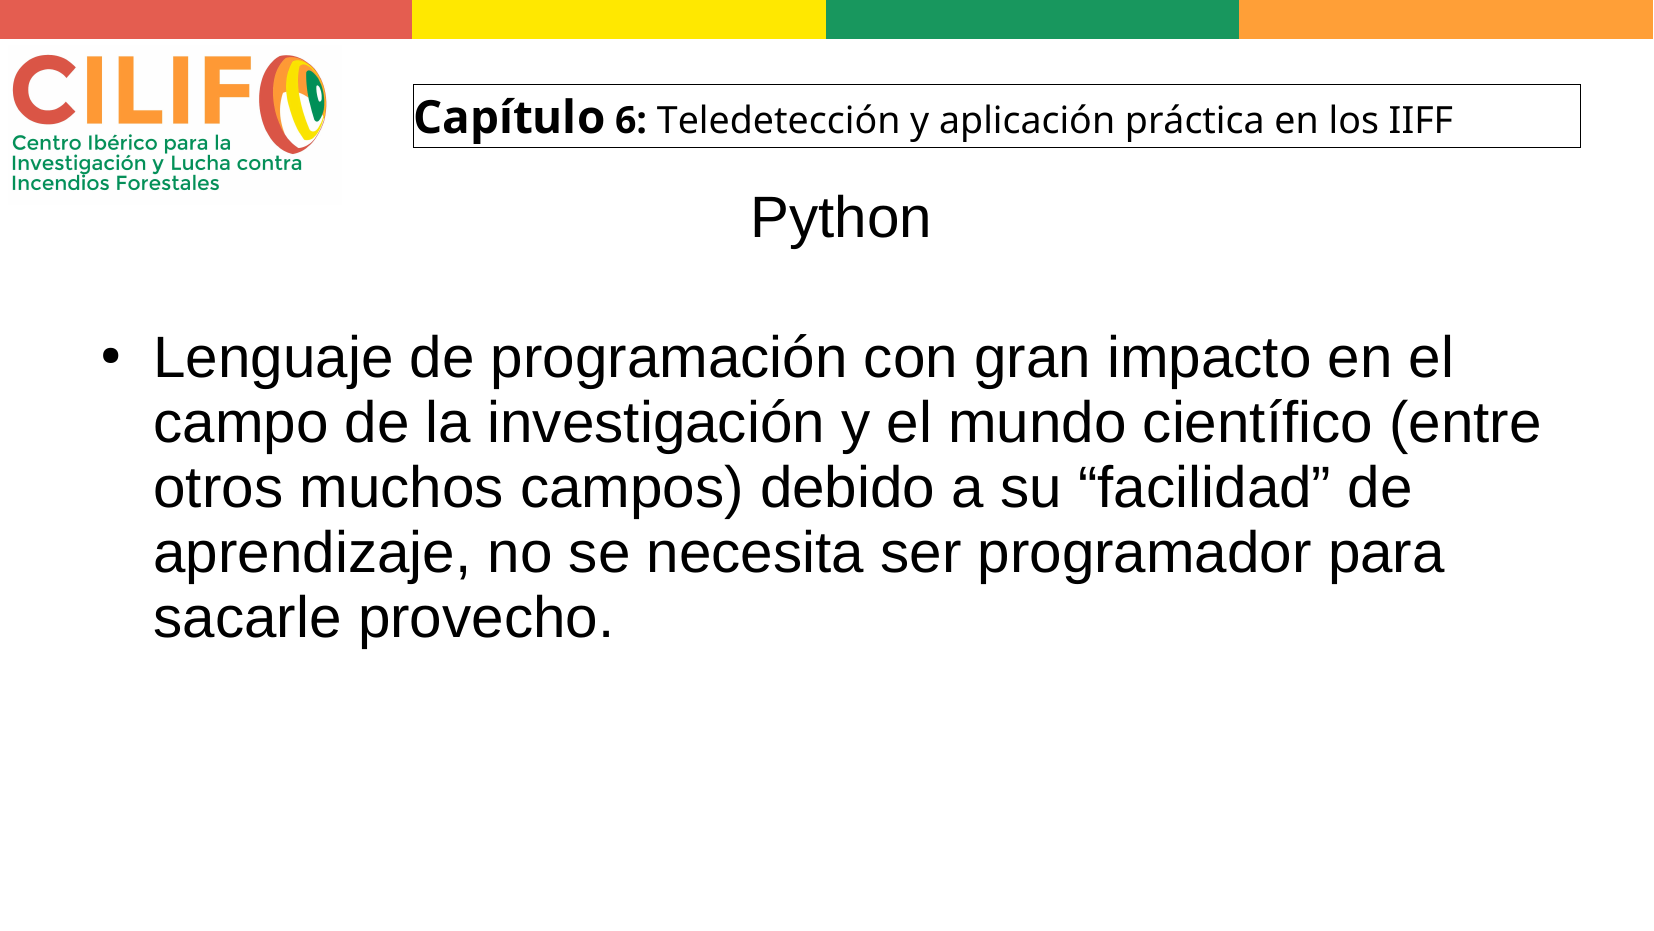

# Python
Lenguaje de programación con gran impacto en el campo de la investigación y el mundo científico (entre otros muchos campos) debido a su “facilidad” de aprendizaje, no se necesita ser programador para sacarle provecho.